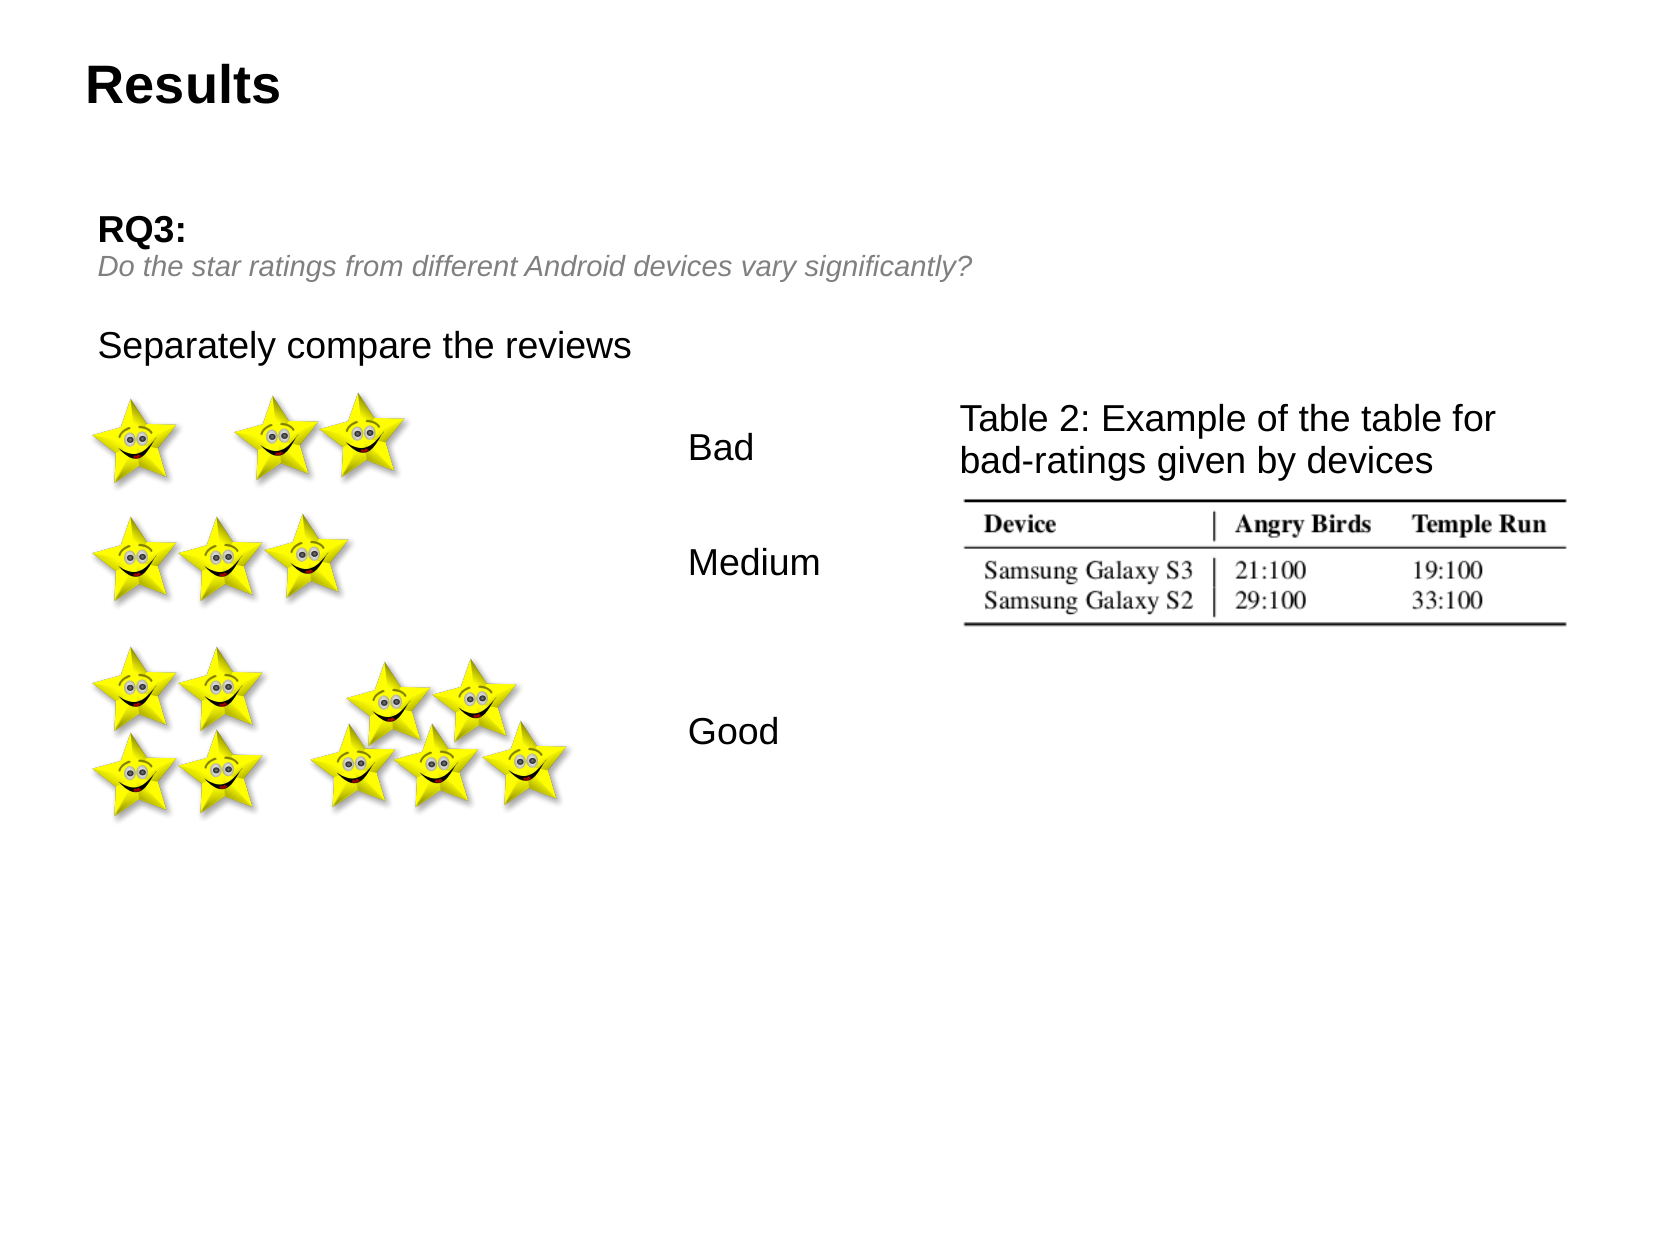

Results
RQ3:
Do the star ratings from different Android devices vary significantly?
Separately compare the reviews
Table 2: Example of the table for bad-ratings given by devices
Bad
Medium
Good